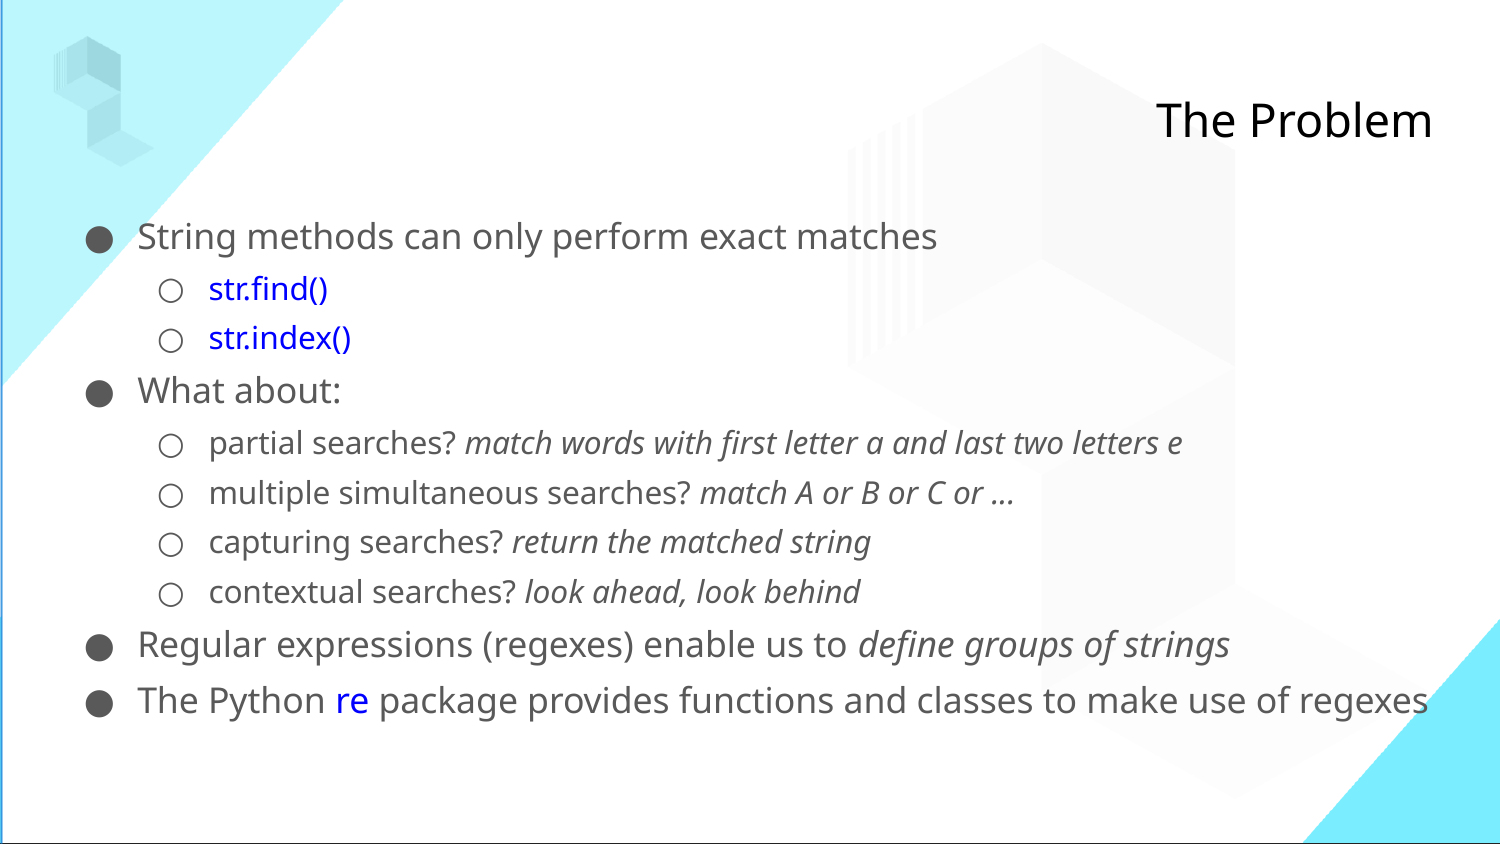

# The Problem
String methods can only perform exact matches
str.find()
str.index()
What about:
partial searches? match words with first letter a and last two letters e
multiple simultaneous searches? match A or B or C or ...
capturing searches? return the matched string
contextual searches? look ahead, look behind
Regular expressions (regexes) enable us to define groups of strings
The Python re package provides functions and classes to make use of regexes